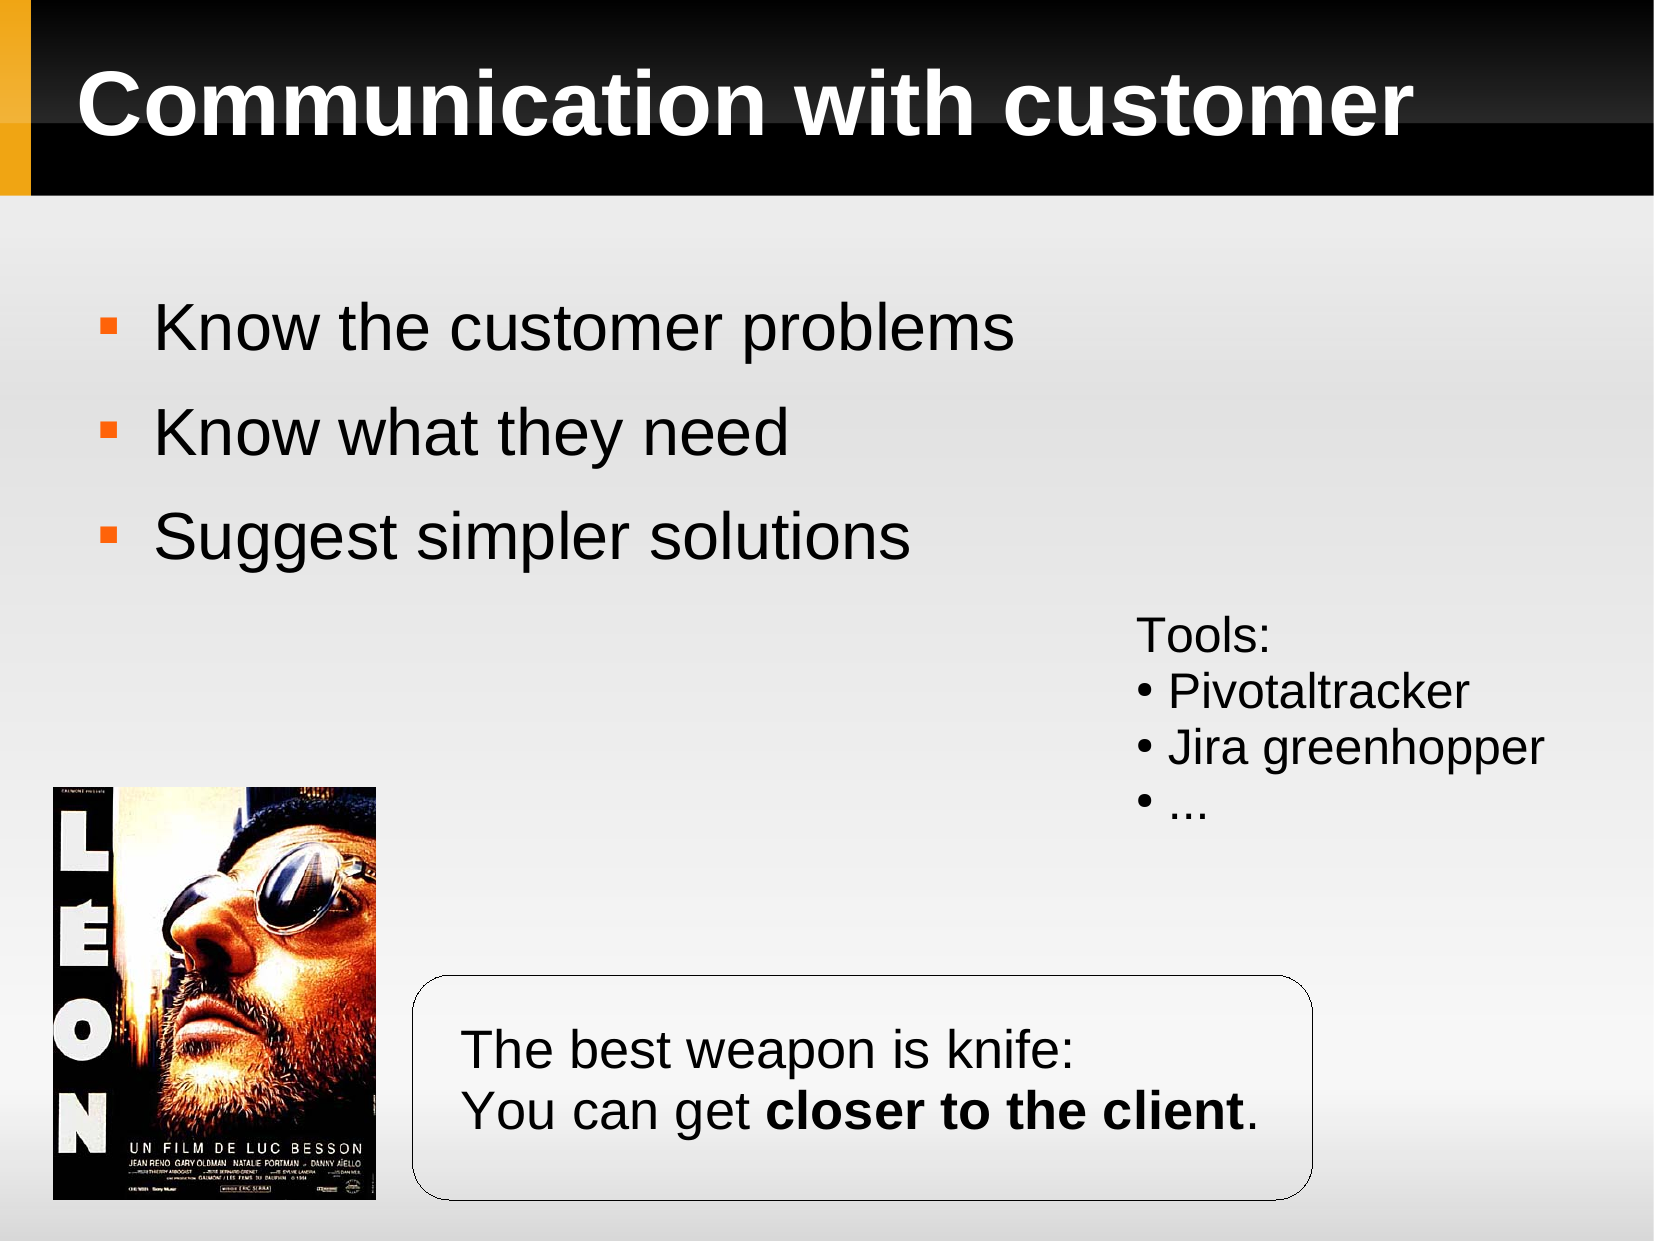

# Communication with customer
Know the customer problems
Know what they need
Suggest simpler solutions
Tools:
 Pivotaltracker
 Jira greenhopper
 ...
The best weapon is knife:
You can get closer to the client.